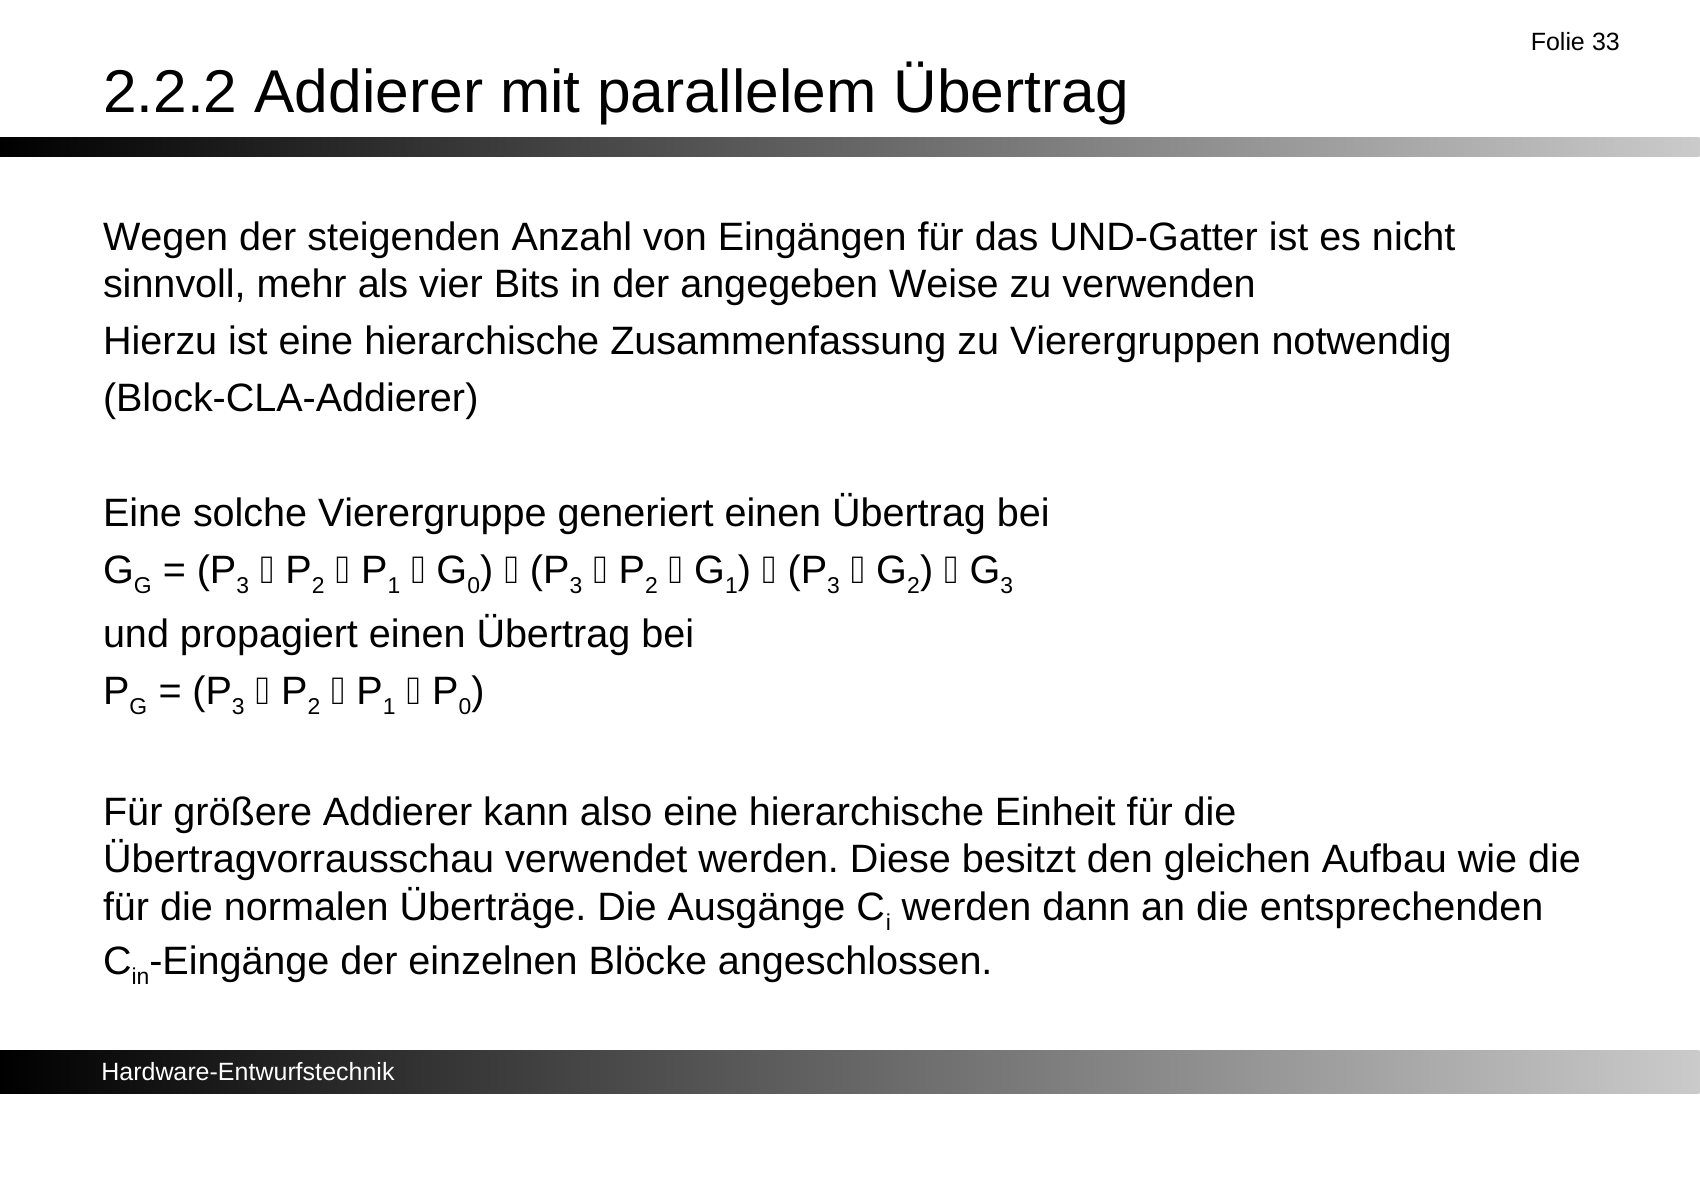

# 2.2.2 Addierer mit parallelem Übertrag
Wegen der steigenden Anzahl von Eingängen für das UND-Gatter ist es nicht sinnvoll, mehr als vier Bits in der angegeben Weise zu verwenden
Hierzu ist eine hierarchische Zusammenfassung zu Vierergruppen notwendig
(Block-CLA-Addierer)
Eine solche Vierergruppe generiert einen Übertrag bei
GG = (P3  P2  P1  G0)  (P3  P2  G1)  (P3  G2)  G3
und propagiert einen Übertrag bei
PG = (P3  P2  P1  P0)
Für größere Addierer kann also eine hierarchische Einheit für die Übertragvorrausschau verwendet werden. Diese besitzt den gleichen Aufbau wie die für die normalen Überträge. Die Ausgänge Ci werden dann an die entsprechenden Cin-Eingänge der einzelnen Blöcke angeschlossen.